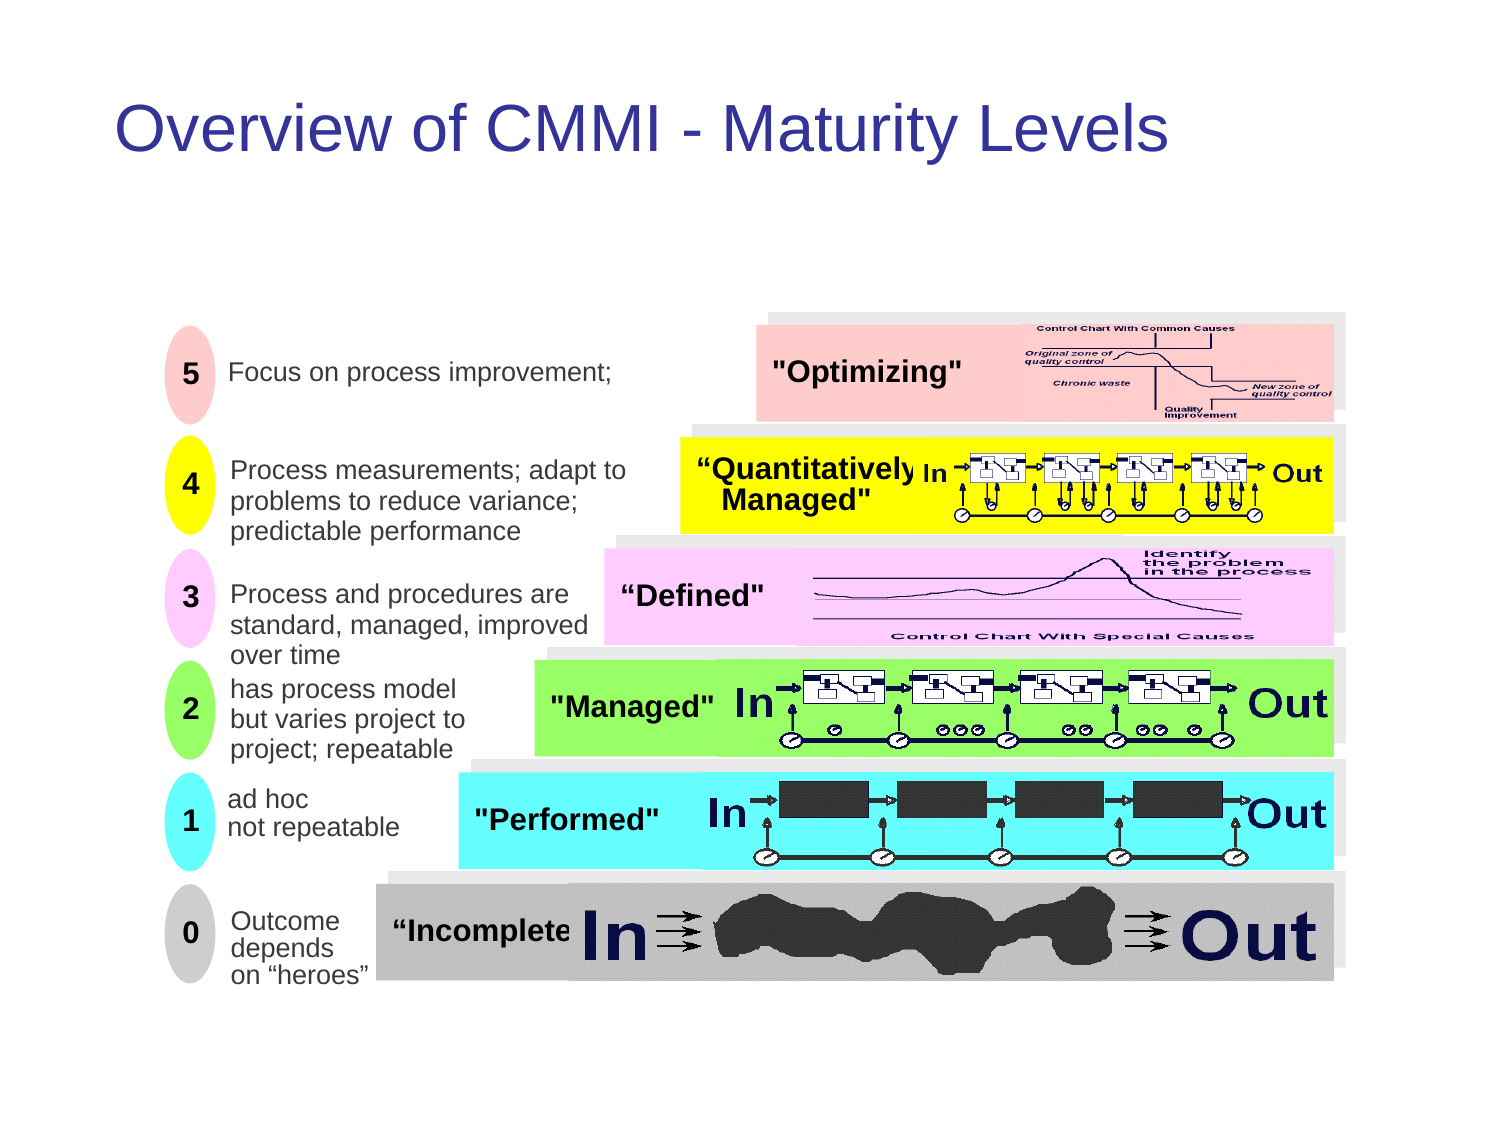

# Overview of CMMI - Maturity Levels
"Optimizing"
5
Focus on process improvement;
4
“Quantitatively
Managed"
Process measurements; adapt to problems to reduce variance; predictable performance
“Defined"
3
Process and procedures are standard, managed, improved over time
"Managed"
2
has process model but varies project to project; repeatable
1
"Performed"
ad hoc
not repeatable
“Incomplete"
0
Outcome
depends
on “heroes”